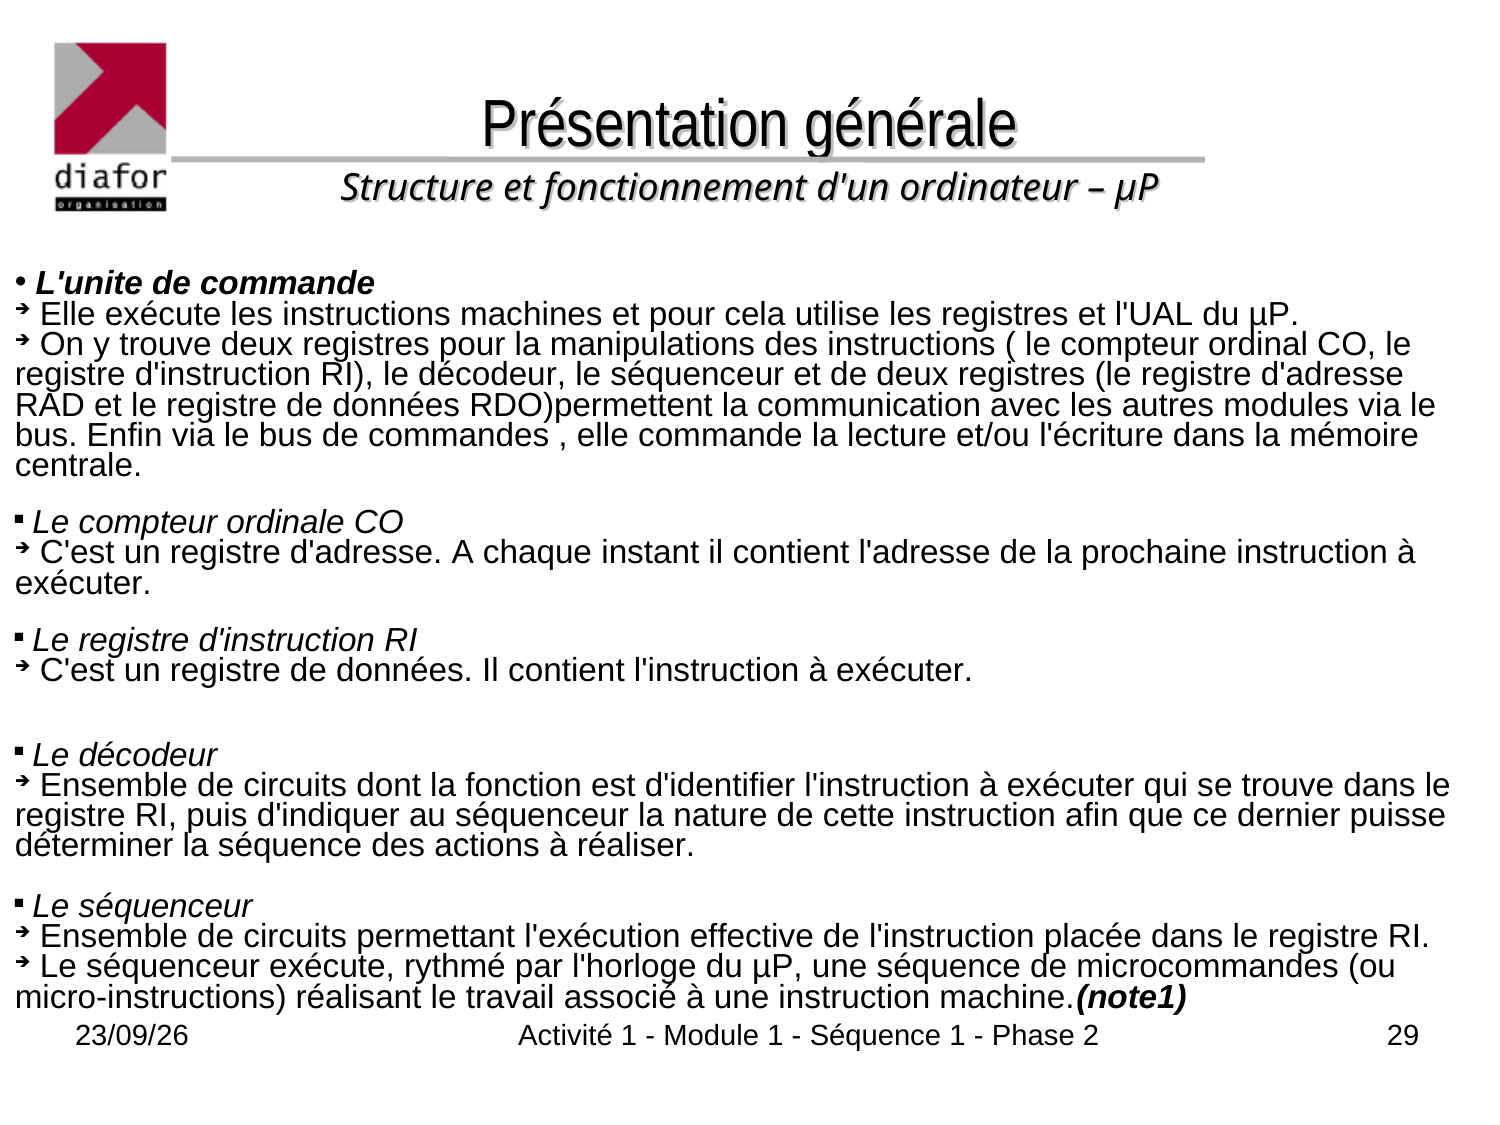

# Présentation générale Structure et fonctionnement d'un ordinateur – µP
 L'unite de commande
 Elle exécute les instructions machines et pour cela utilise les registres et l'UAL du µP.
 On y trouve deux registres pour la manipulations des instructions ( le compteur ordinal CO, le
registre d'instruction RI), le décodeur, le séquenceur et de deux registres (le registre d'adresse RAD et le registre de données RDO)permettent la communication avec les autres modules via le bus. Enfin via le bus de commandes , elle commande la lecture et/ou l'écriture dans la mémoire centrale.
 Le compteur ordinale CO
 C'est un registre d'adresse. A chaque instant il contient l'adresse de la prochaine instruction à
exécuter.
 Le registre d'instruction RI
 C'est un registre de données. Il contient l'instruction à exécuter.
 Le décodeur
 Ensemble de circuits dont la fonction est d'identifier l'instruction à exécuter qui se trouve dans le
registre RI, puis d'indiquer au séquenceur la nature de cette instruction afin que ce dernier puisse
déterminer la séquence des actions à réaliser.
 Le séquenceur
 Ensemble de circuits permettant l'exécution effective de l'instruction placée dans le registre RI.
 Le séquenceur exécute, rythmé par l'horloge du µP, une séquence de microcommandes (ou micro-instructions) réalisant le travail associé à une instruction machine.(note1)
Activité 1 - Module 1 - Séquence 1 - Phase 2
29